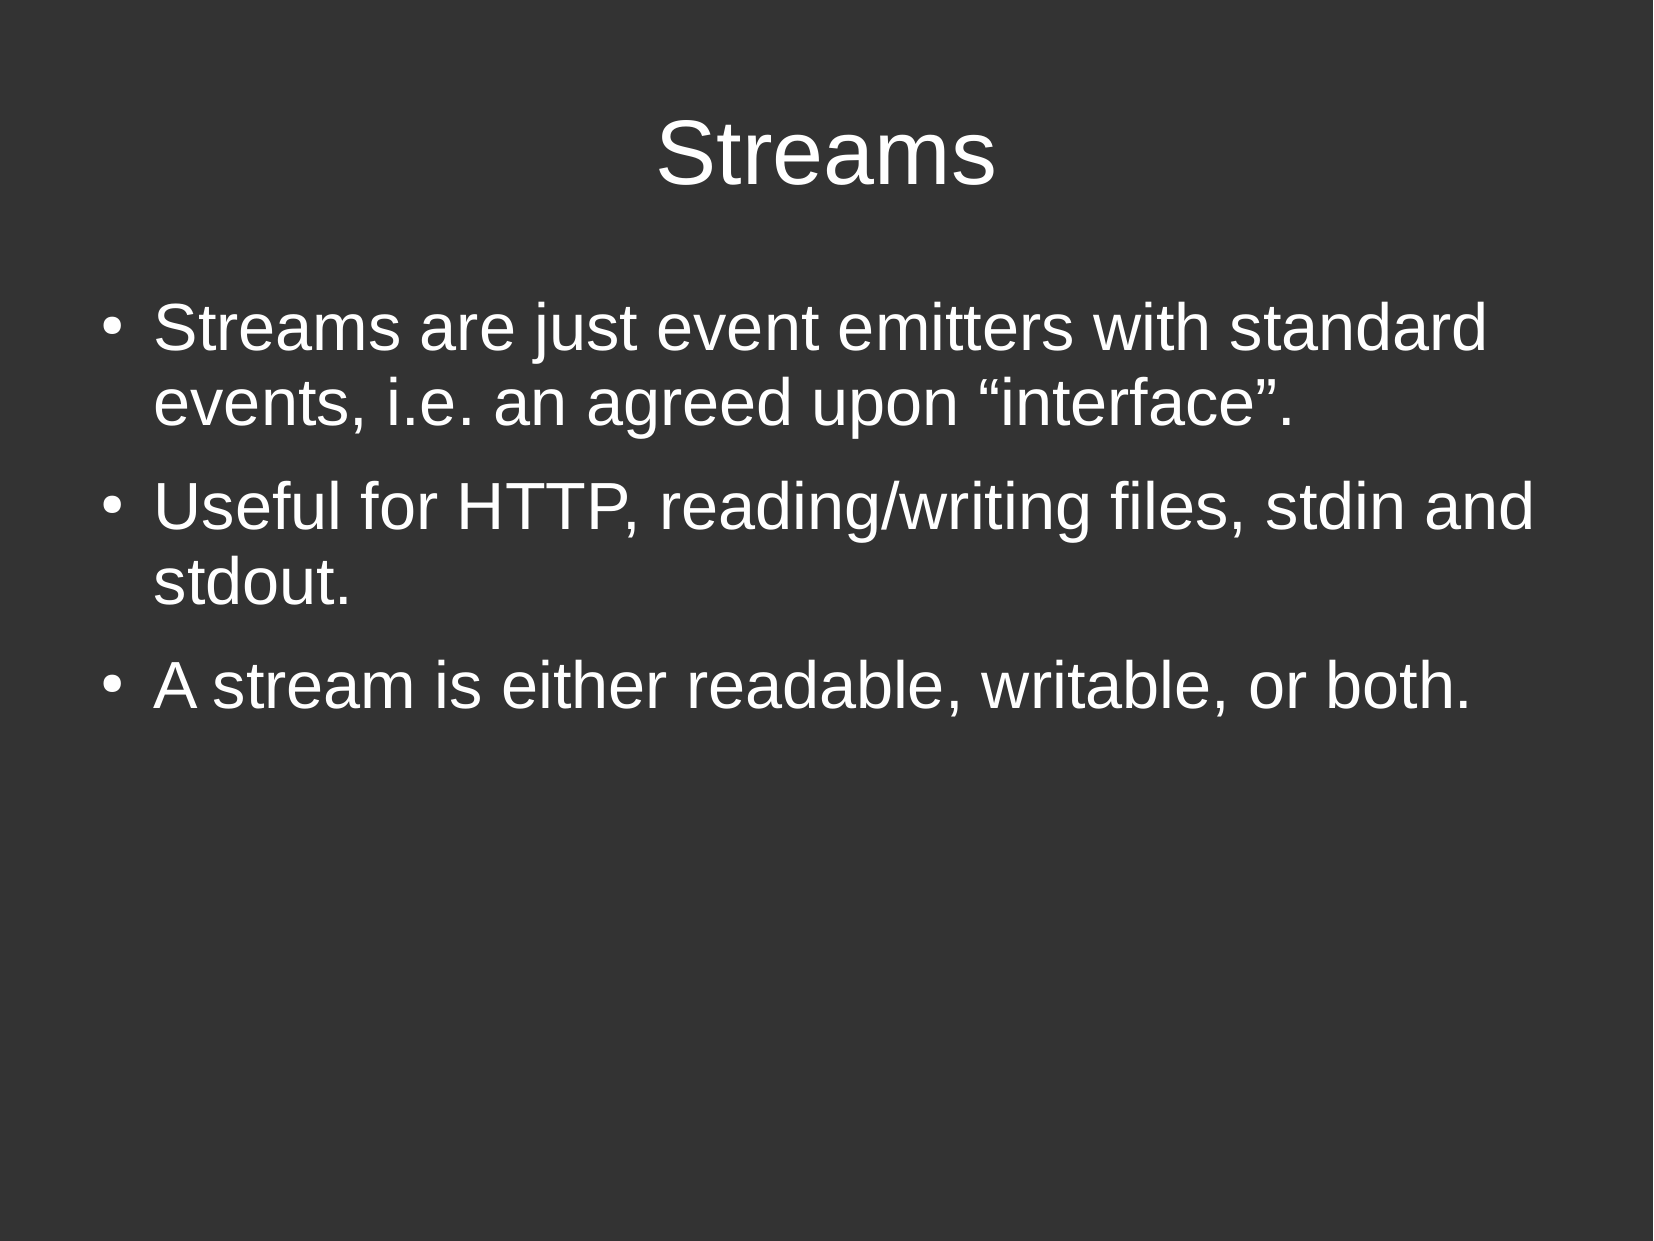

# Streams
Streams are just event emitters with standard events, i.e. an agreed upon “interface”.
Useful for HTTP, reading/writing files, stdin and stdout.
A stream is either readable, writable, or both.